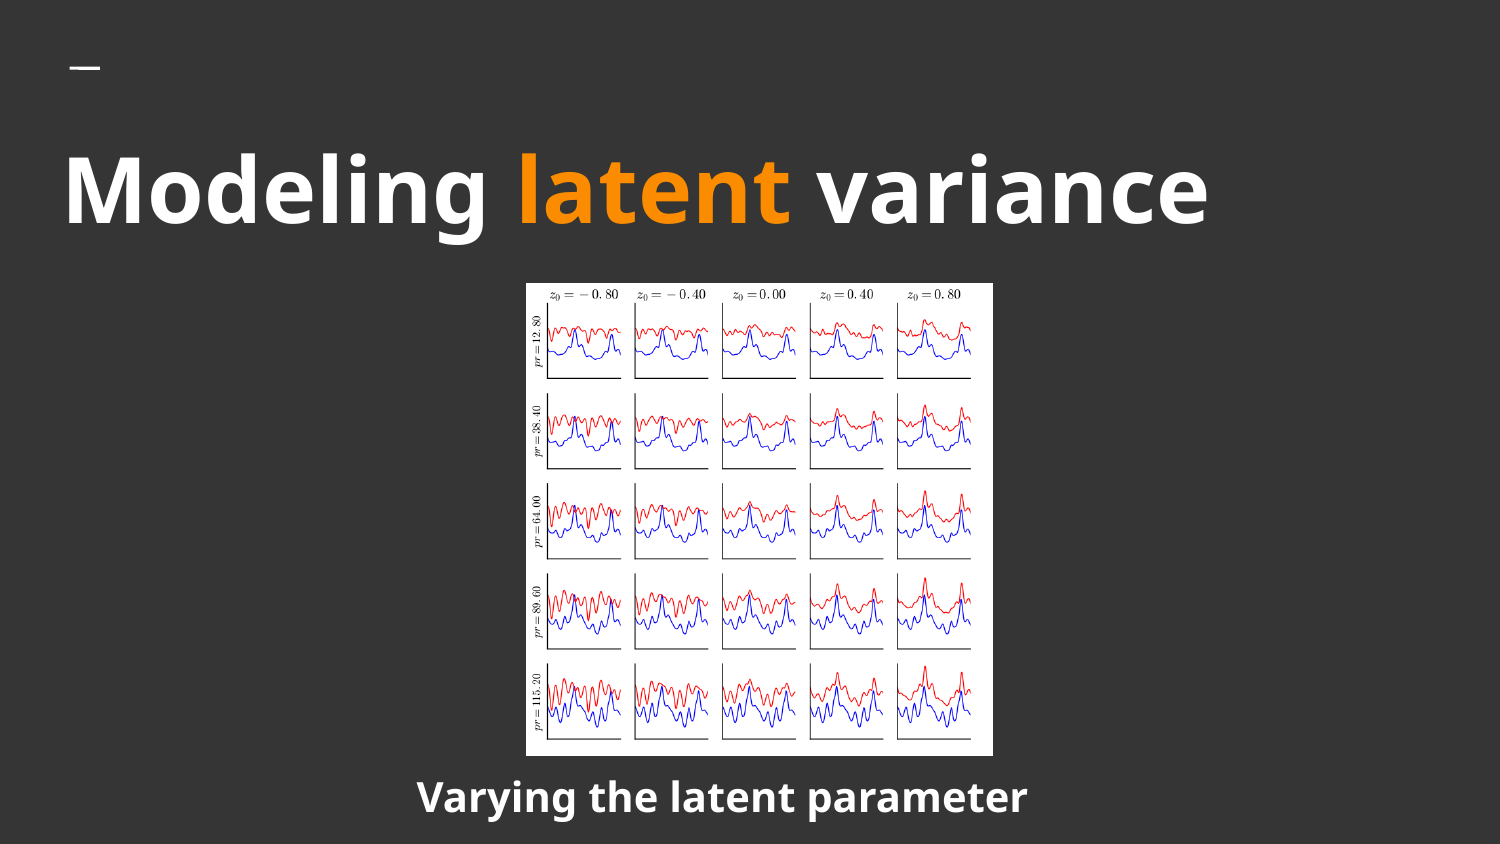

# Modeling latent variance
Varying the latent parameter